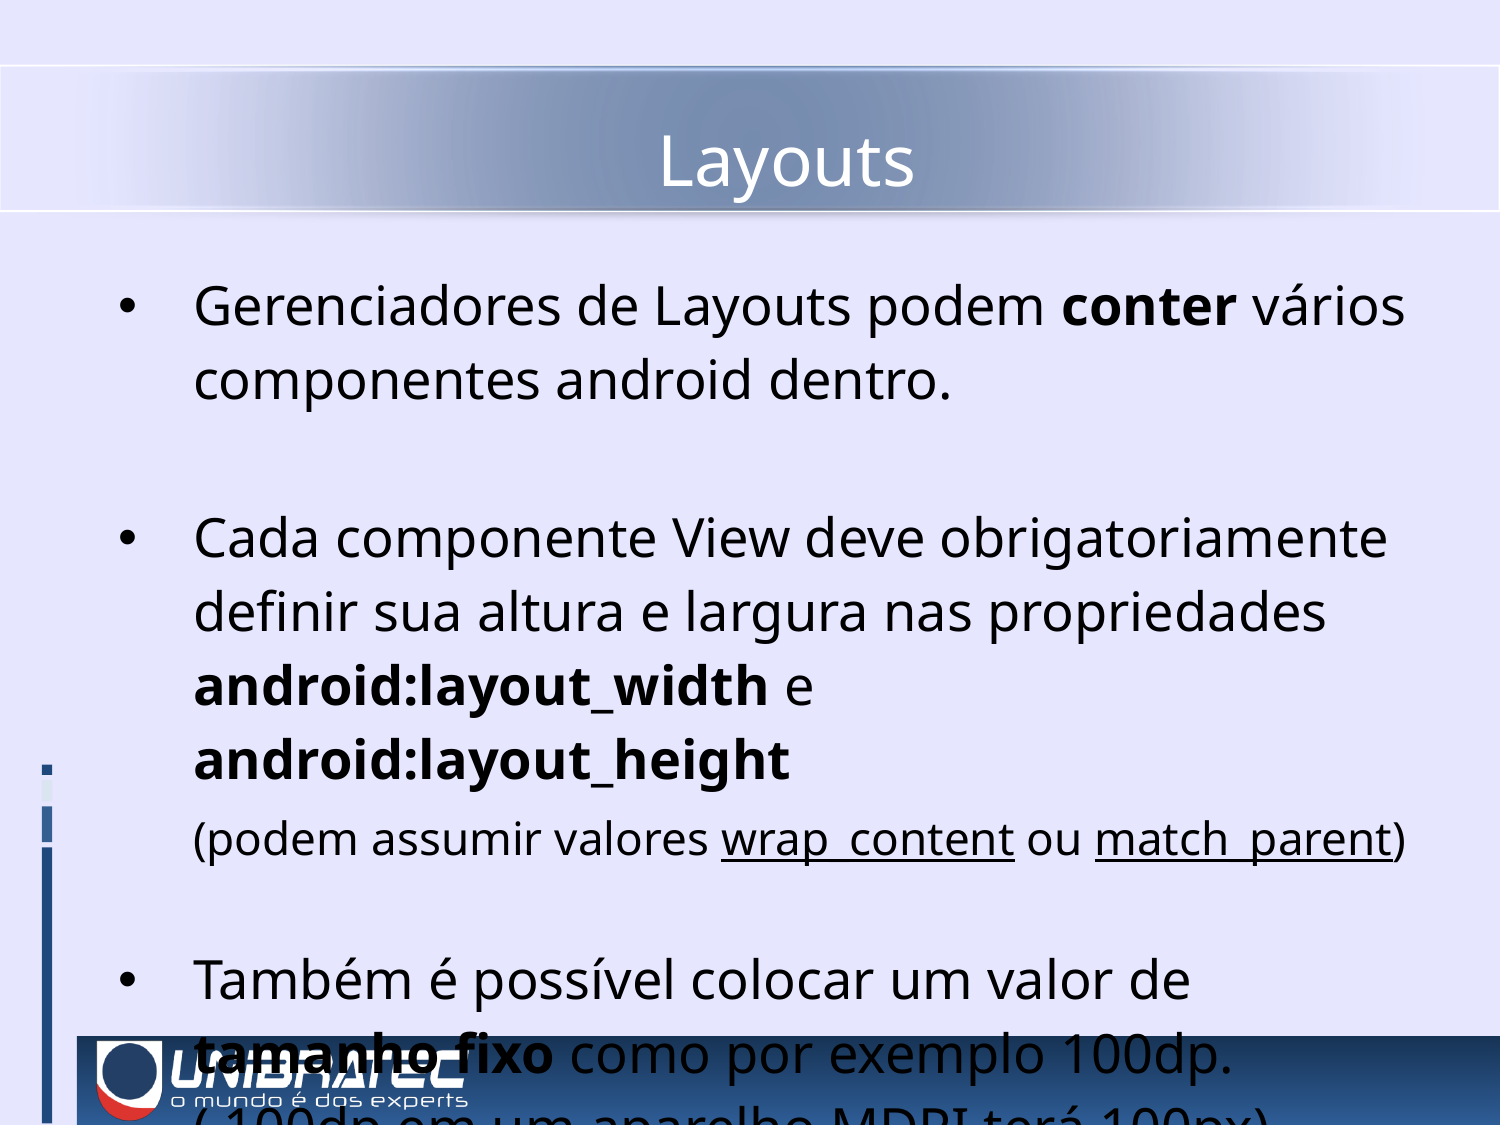

# Layouts
Gerenciadores de Layouts podem conter vários componentes android dentro.
Cada componente View deve obrigatoriamente definir sua altura e largura nas propriedades android:layout_width e android:layout_height
(podem assumir valores wrap_content ou match_parent)
Também é possível colocar um valor de tamanho fixo como por exemplo 100dp. ( 100dp em um aparelho MDPI terá 100px).